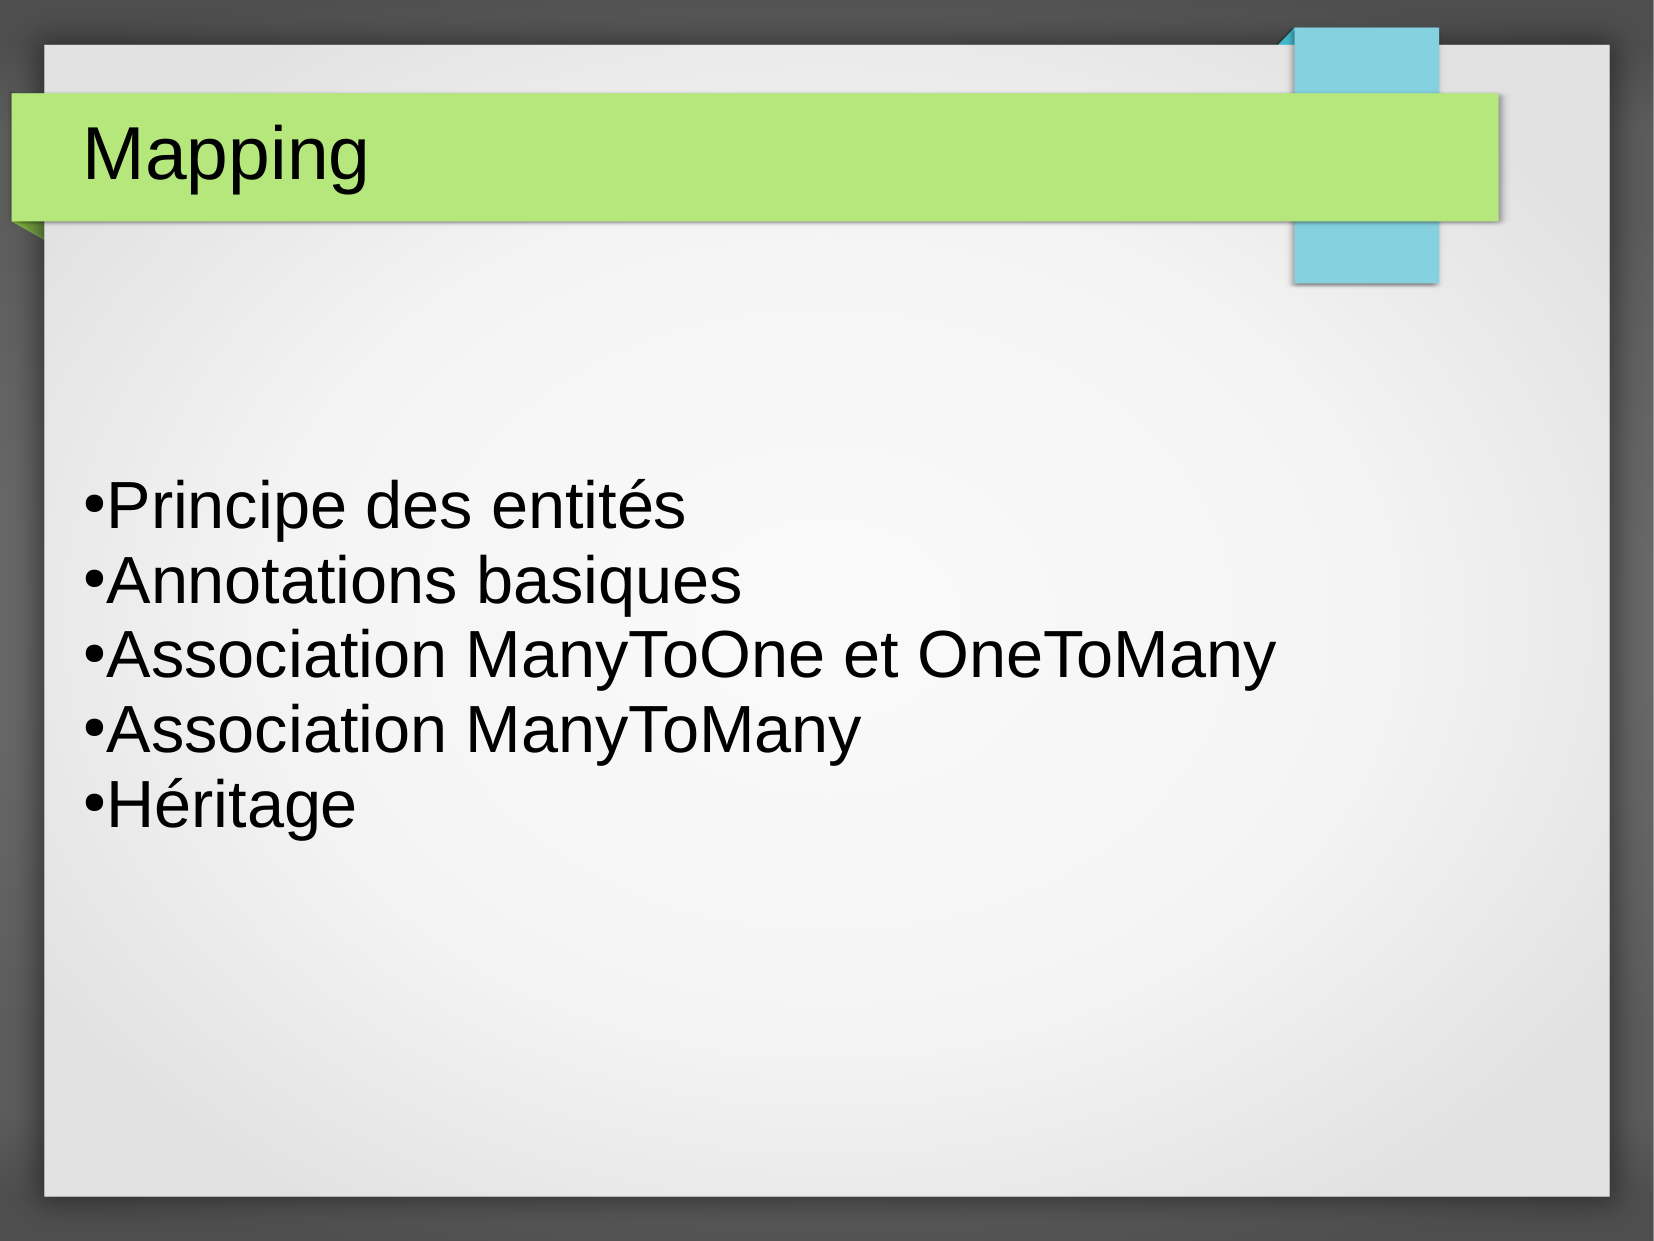

# Mapping
Principe des entités
Annotations basiques
Association ManyToOne et OneToMany
Association ManyToMany
Héritage